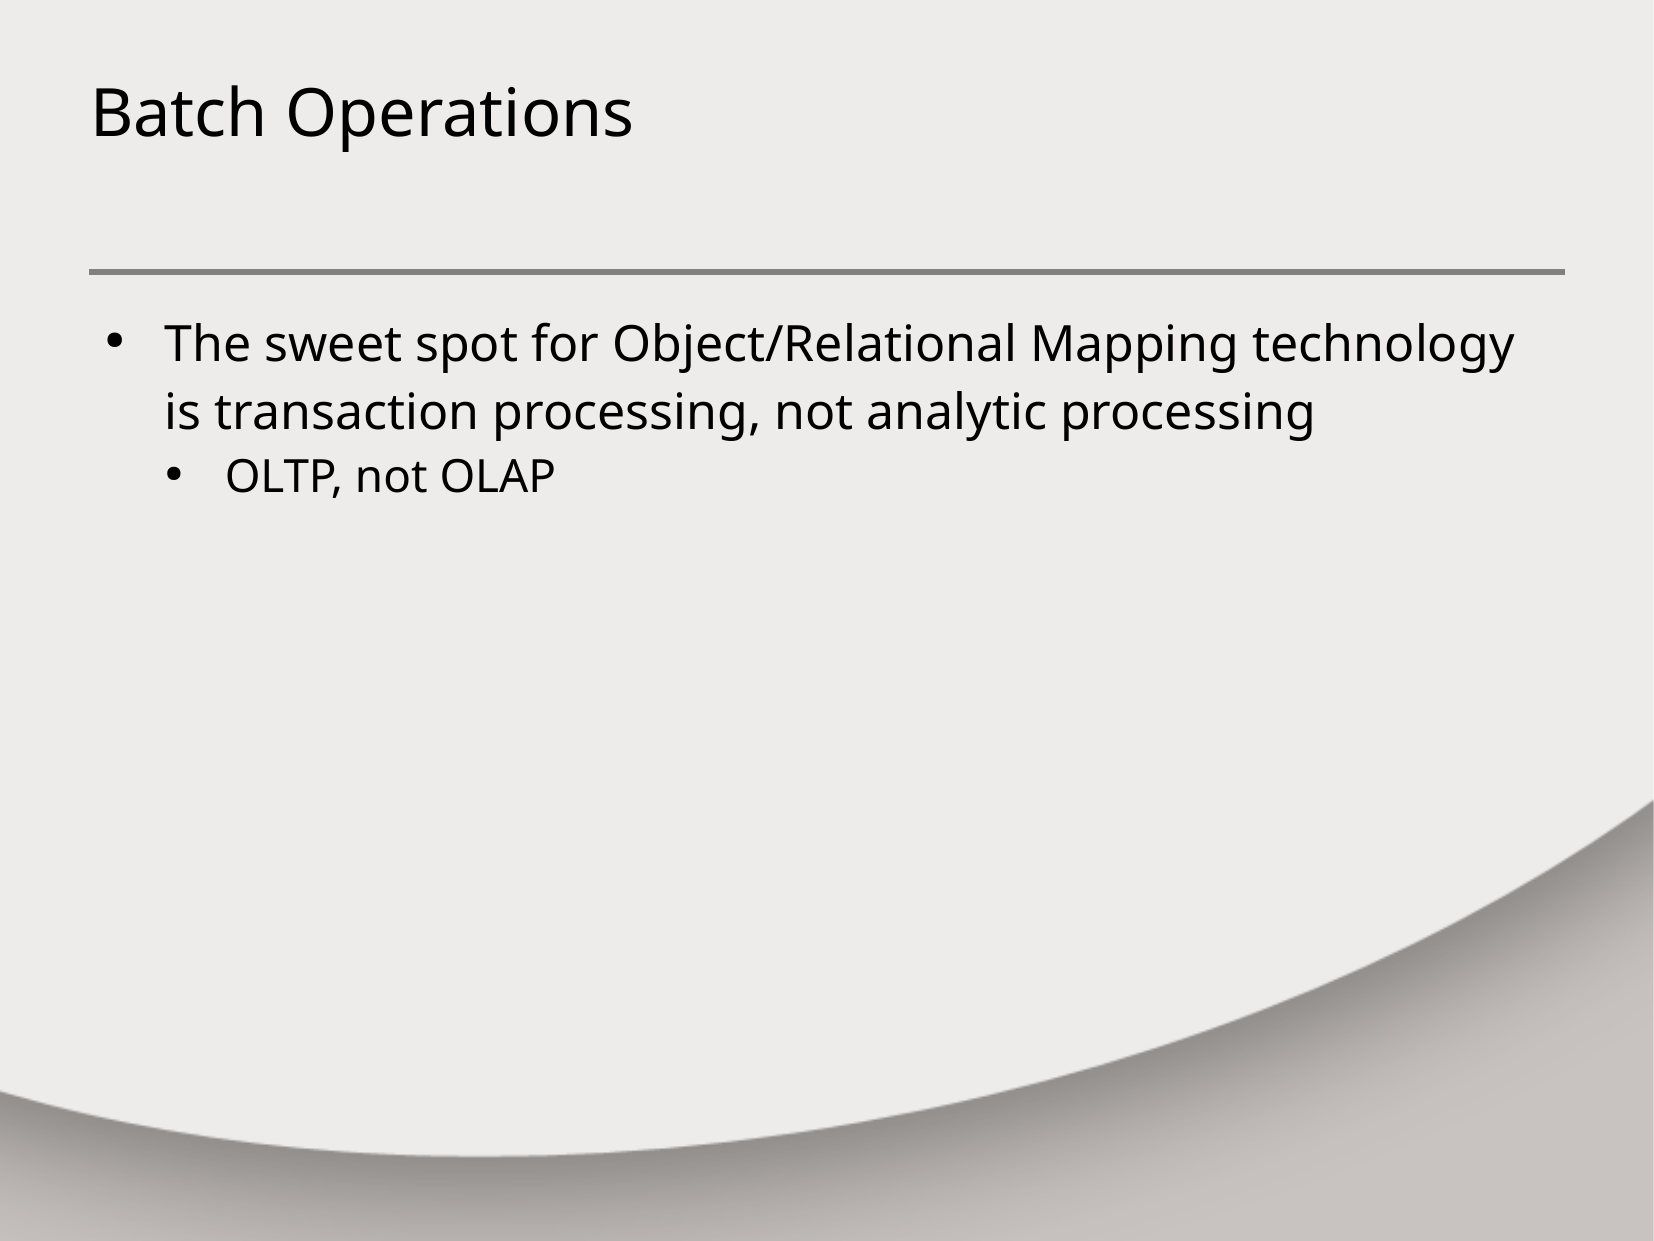

# Batch Operations
The sweet spot for Object/Relational Mapping technology is transaction processing, not analytic processing
OLTP, not OLAP